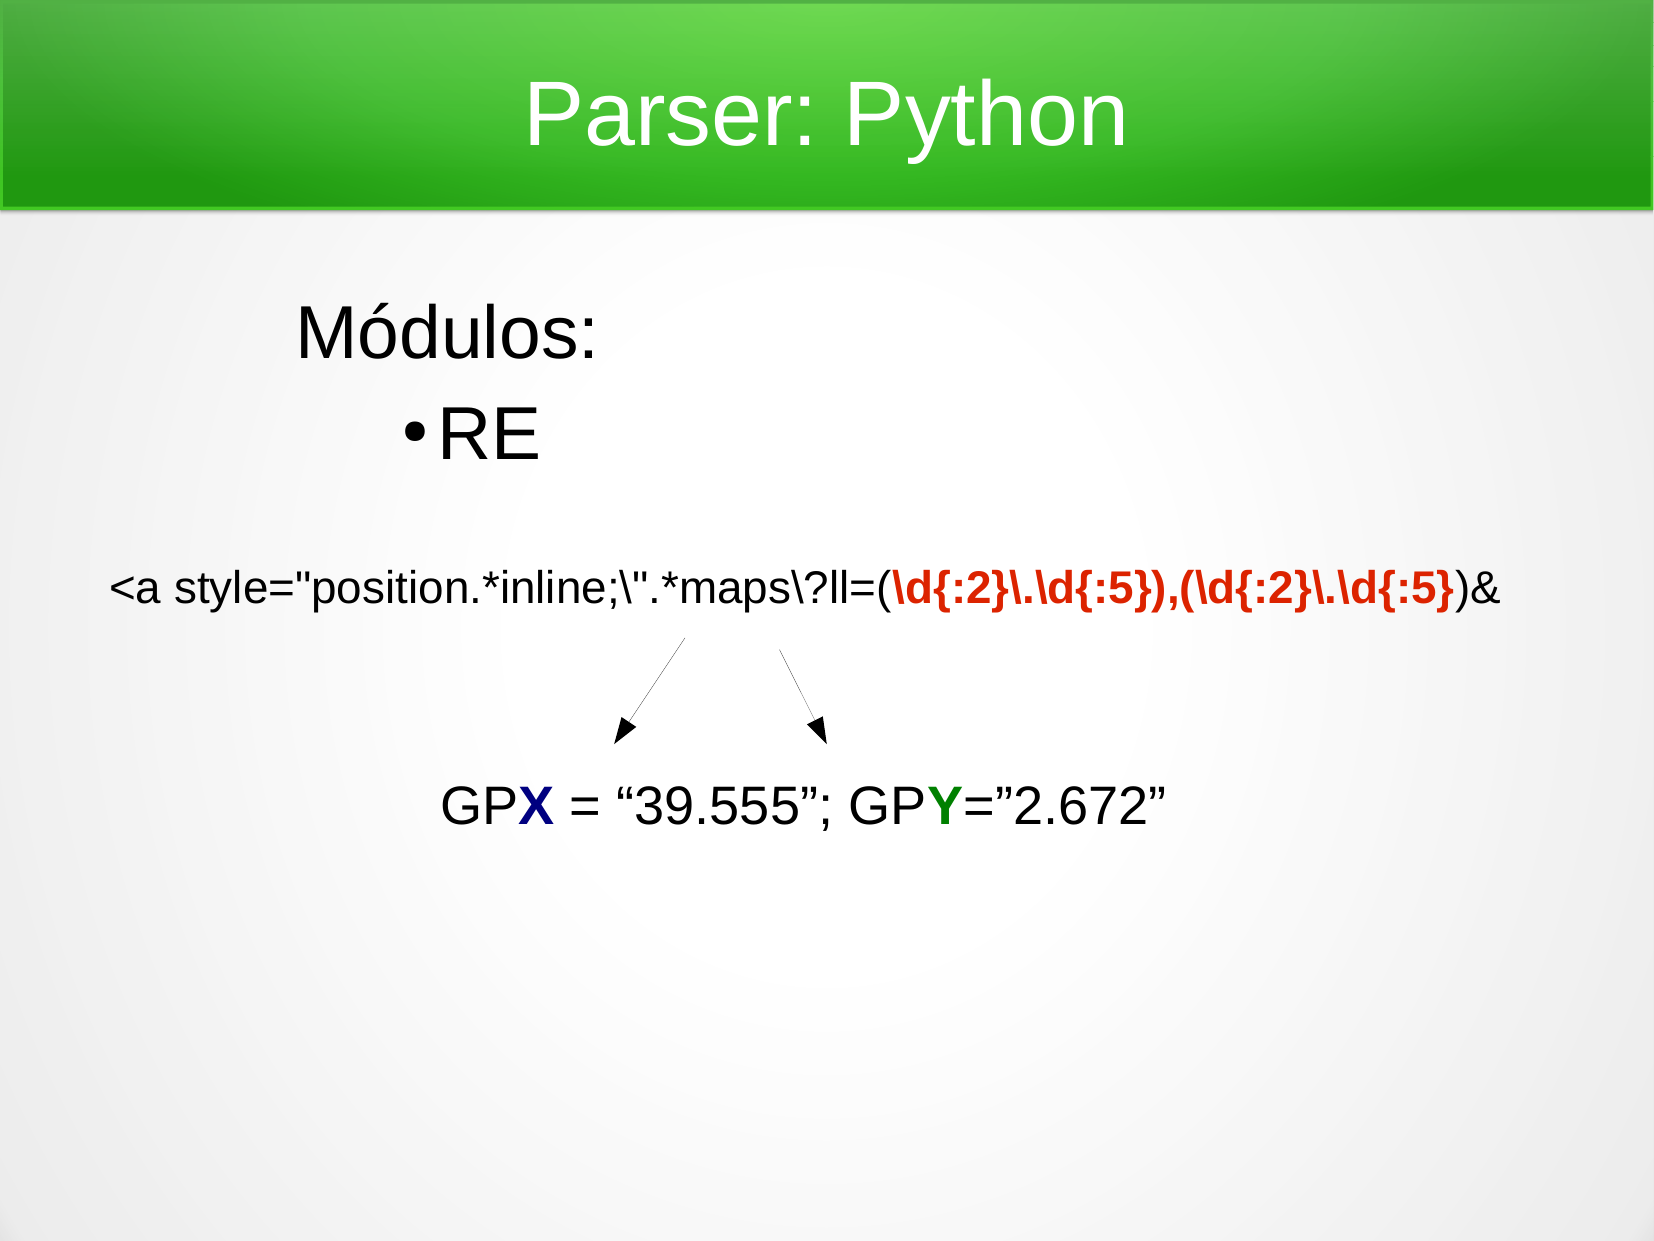

# Parser: Python
Módulos:
RE
<a style="position.*inline;\".*maps\?ll=(\d{:2}\.\d{:5}),(\d{:2}\.\d{:5})&
GPX = “39.555”; GPY=”2.672”